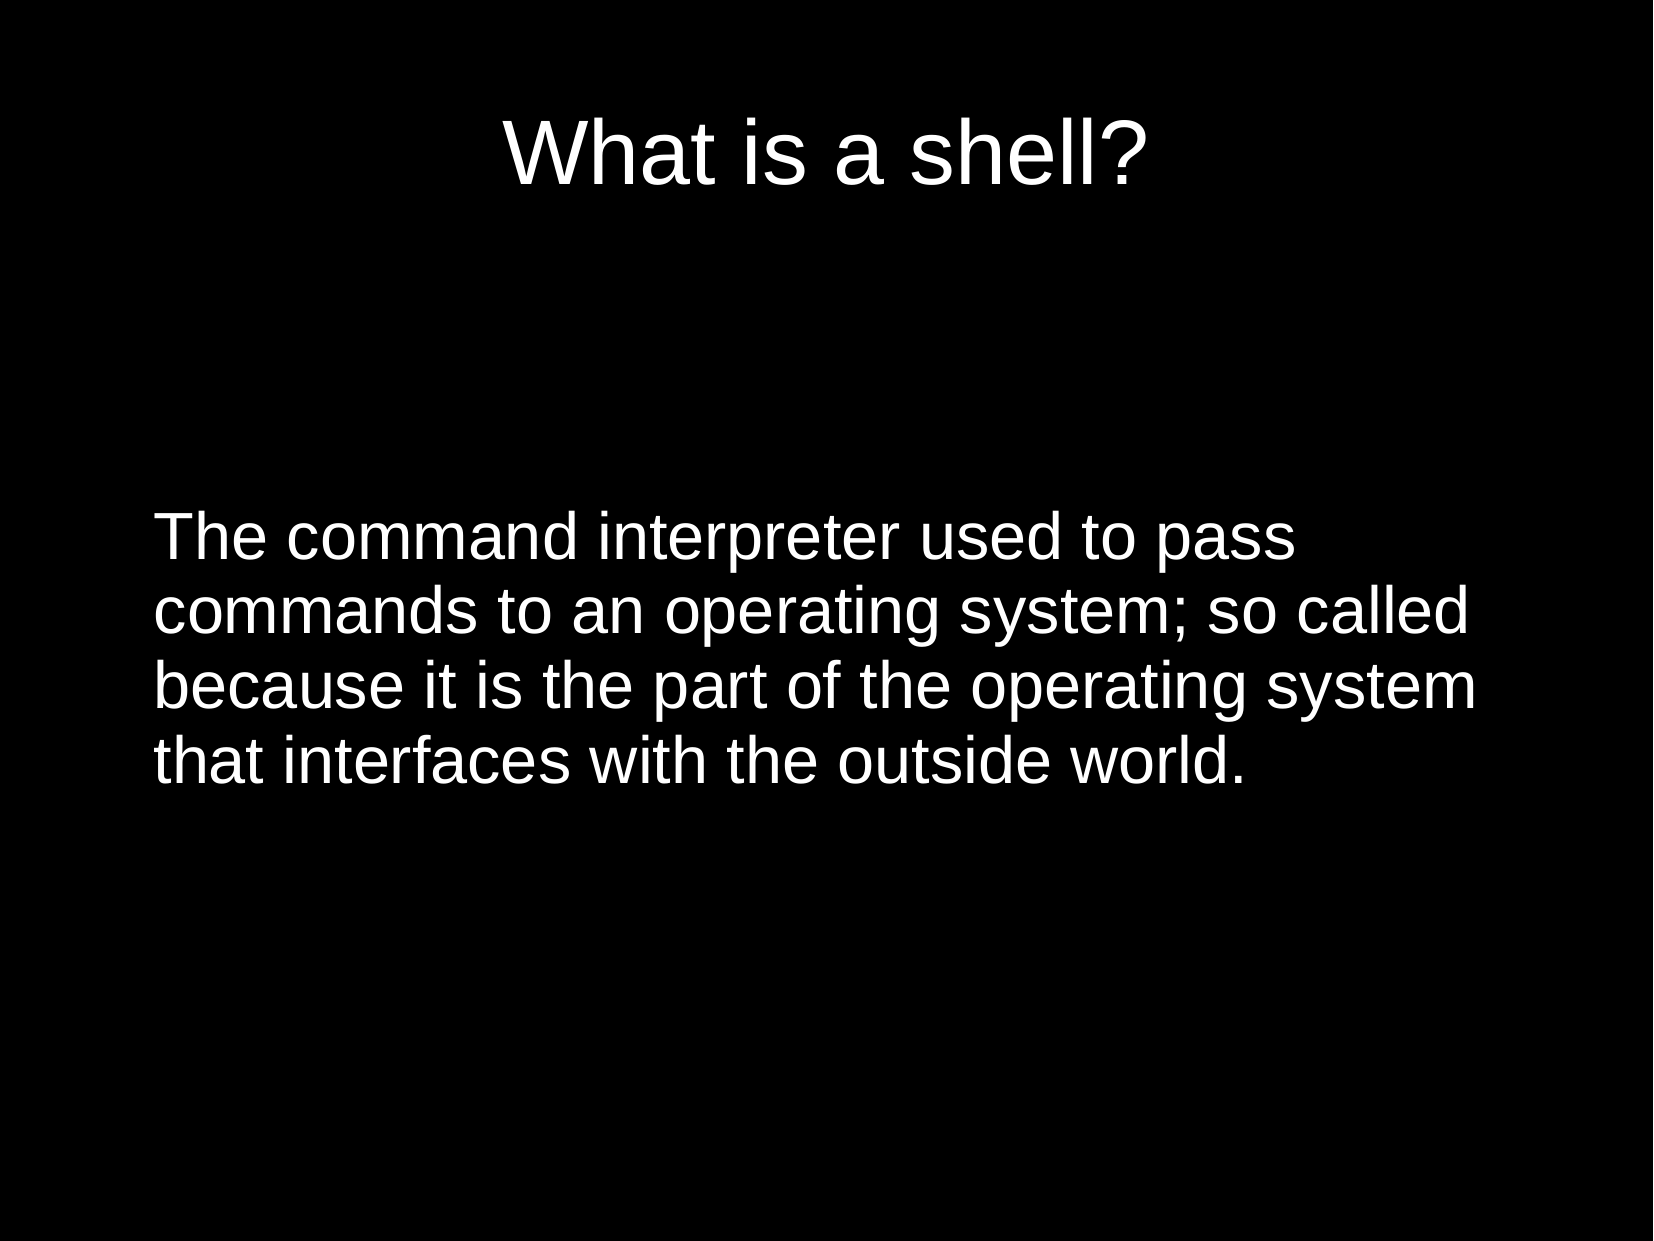

# What is a shell?
The command interpreter used to pass commands to an operating system; so called because it is the part of the operating system that interfaces with the outside world.